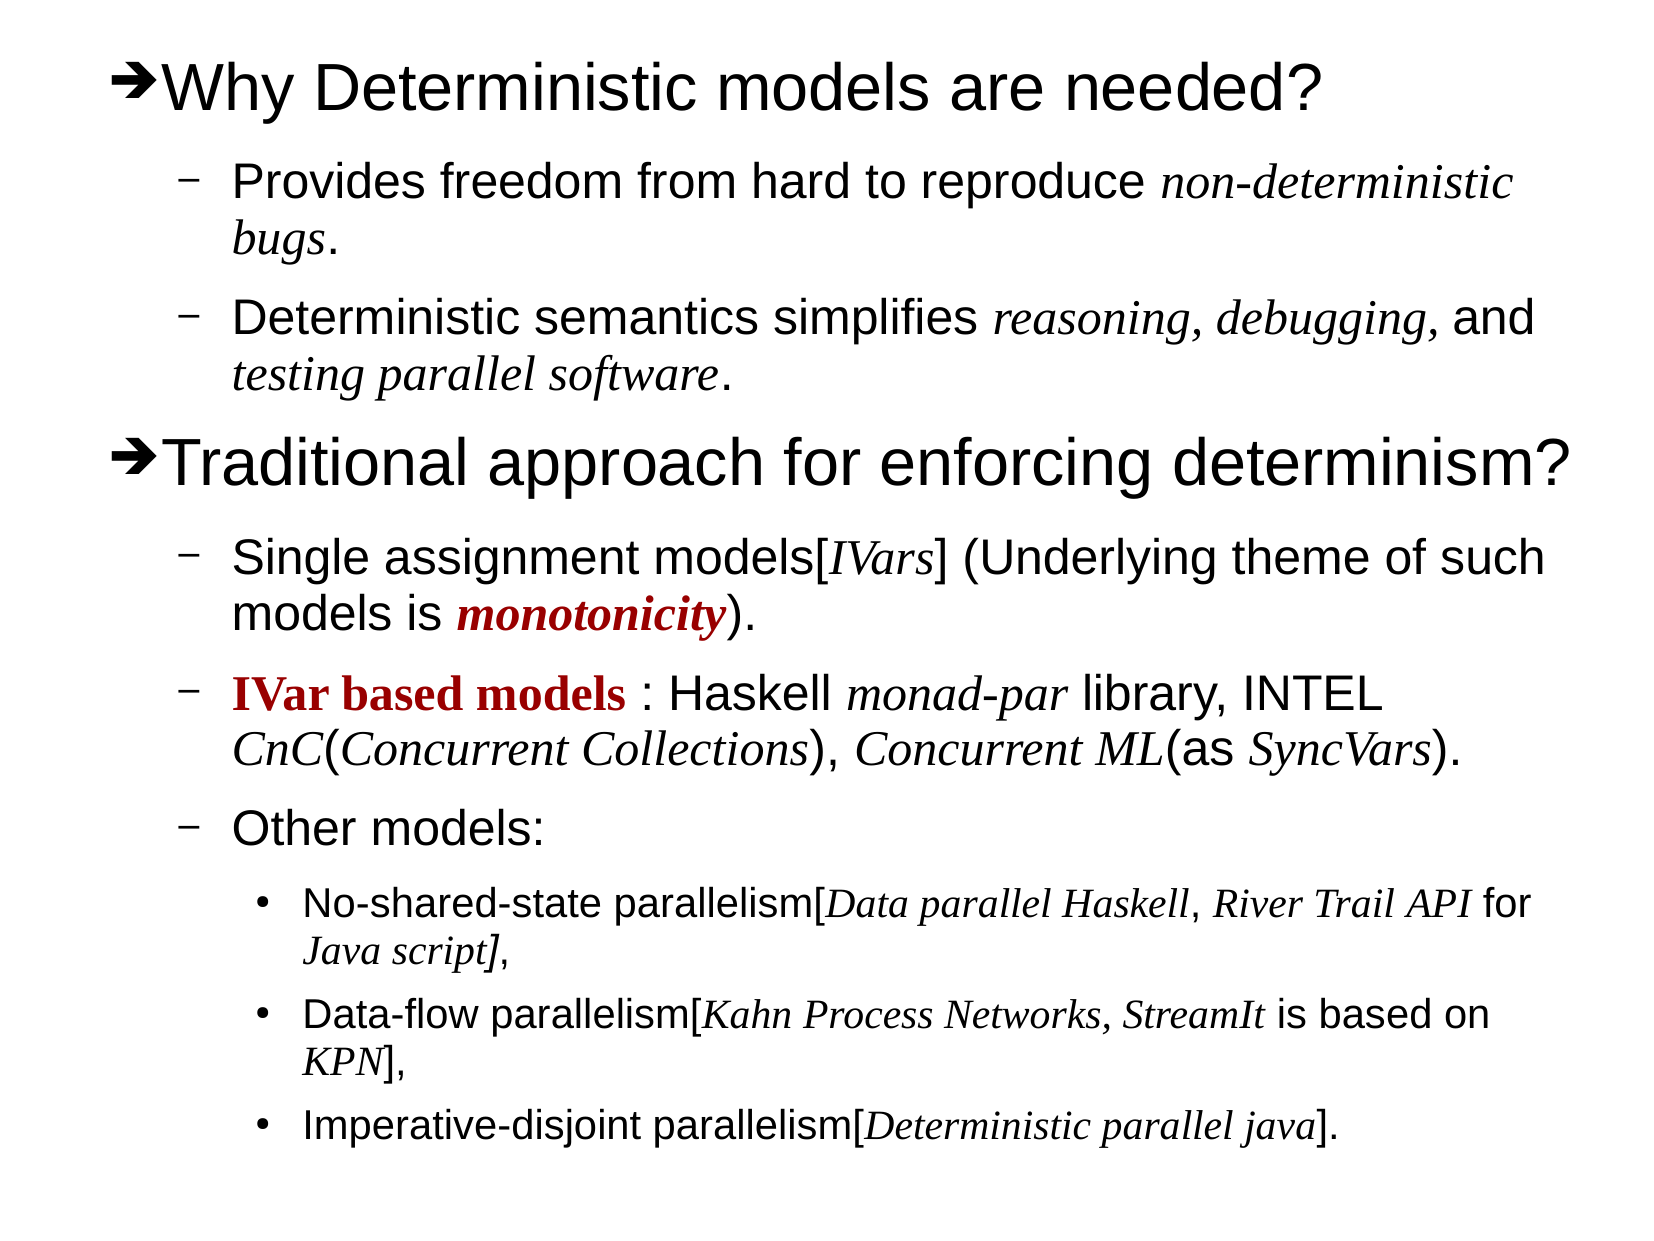

# Why Deterministic models are needed?
Provides freedom from hard to reproduce non-deterministic bugs.
Deterministic semantics simplifies reasoning, debugging, and testing parallel software.
Traditional approach for enforcing determinism?
Single assignment models[IVars] (Underlying theme of such models is monotonicity).
IVar based models : Haskell monad-par library, INTEL CnC(Concurrent Collections), Concurrent ML(as SyncVars).
Other models:
No-shared-state parallelism[Data parallel Haskell, River Trail API for Java script],
Data-flow parallelism[Kahn Process Networks, StreamIt is based on KPN],
Imperative-disjoint parallelism[Deterministic parallel java].